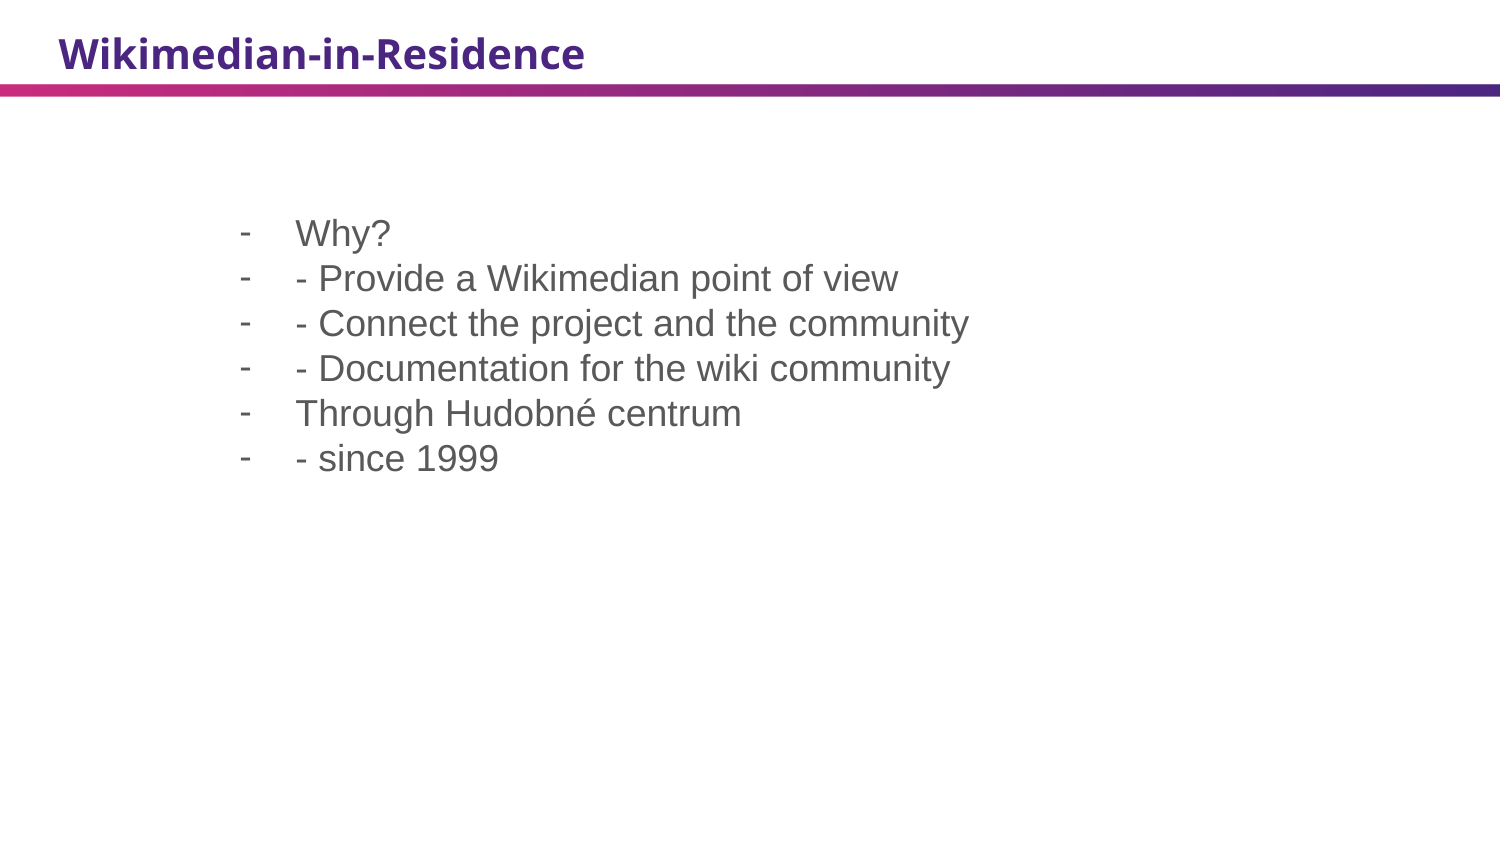

Wikimedian-in-Residence
Why?
- Provide a Wikimedian point of view
- Connect the project and the community
- Documentation for the wiki community
Through Hudobné centrum
- since 1999